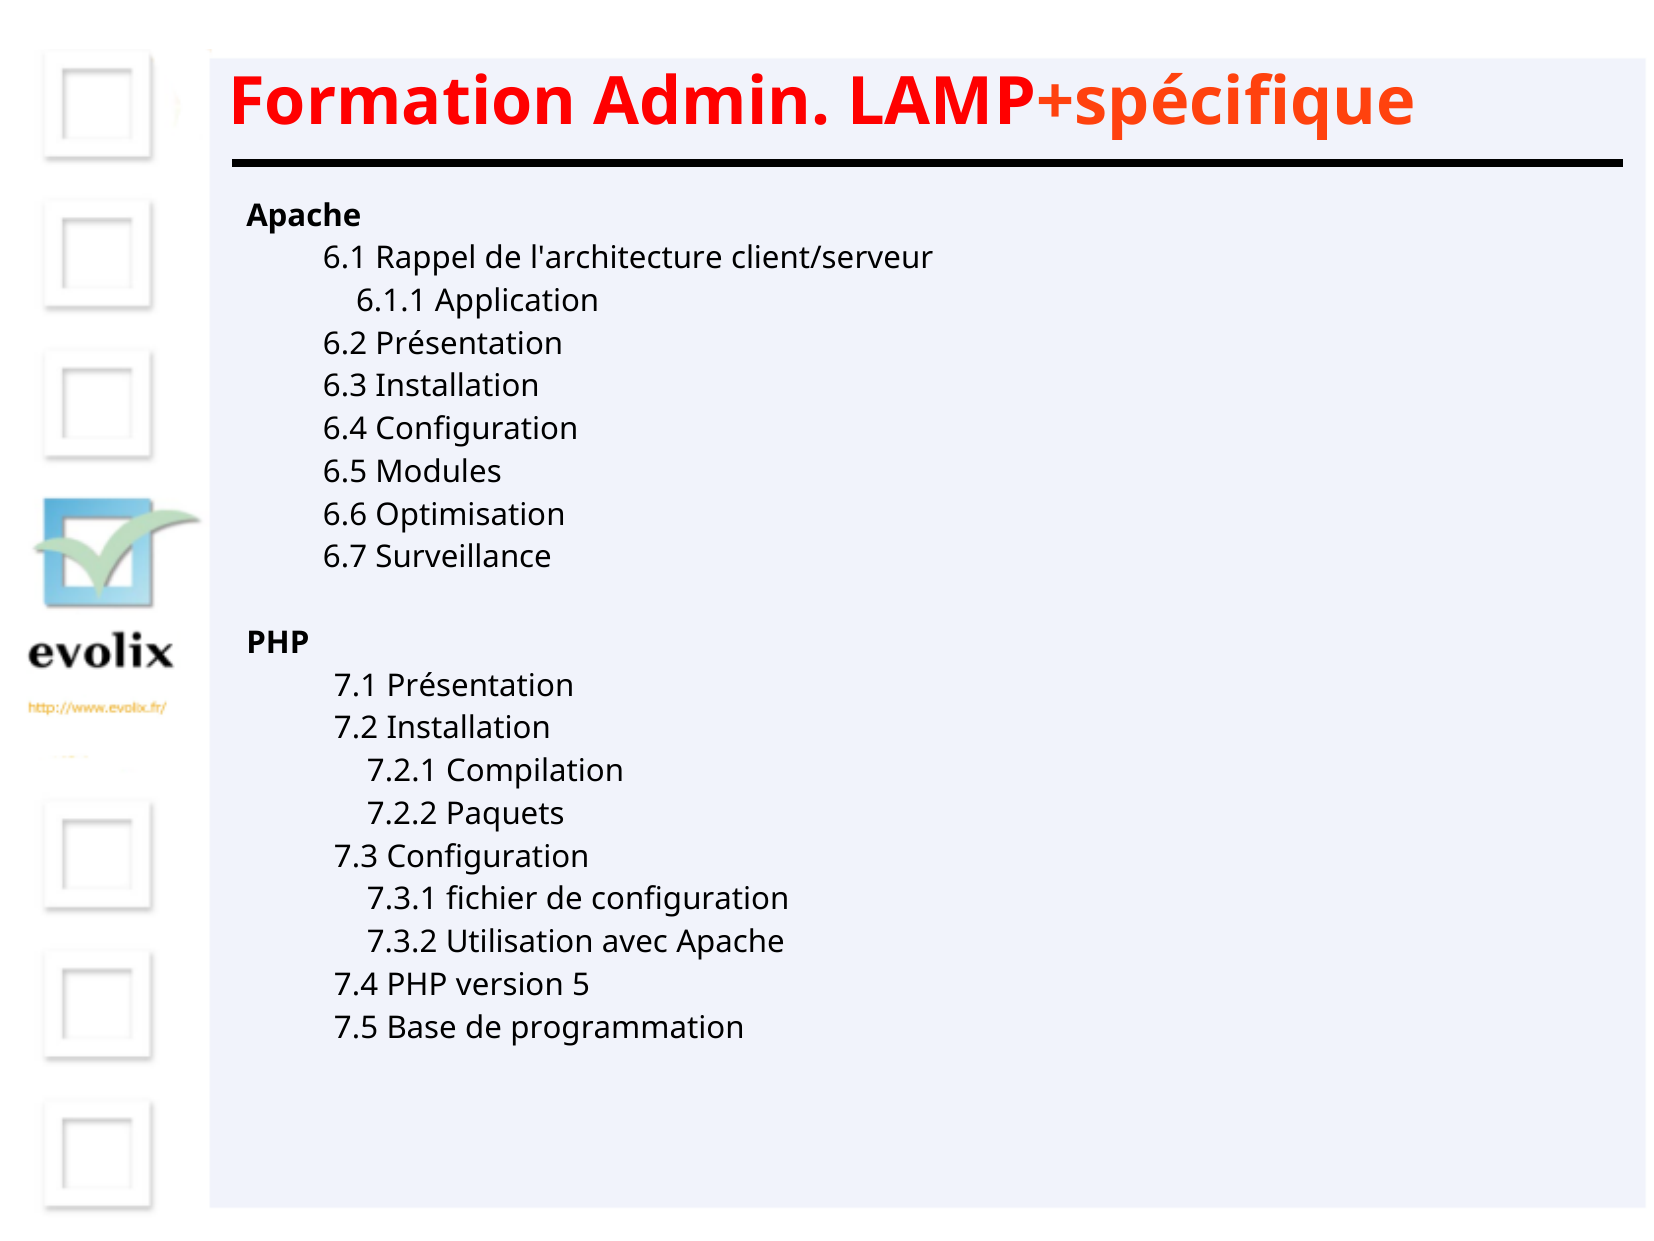

# Formation Admin. LAMP+spécifique
Apache
 6.1 Rappel de l'architecture client/serveur
 6.1.1 Application
 6.2 Présentation
 6.3 Installation
 6.4 Configuration
 6.5 Modules
 6.6 Optimisation
 6.7 Surveillance
PHP
 7.1 Présentation
 7.2 Installation
 7.2.1 Compilation
 7.2.2 Paquets
 7.3 Configuration
 7.3.1 fichier de configuration
 7.3.2 Utilisation avec Apache
 7.4 PHP version 5
 7.5 Base de programmation